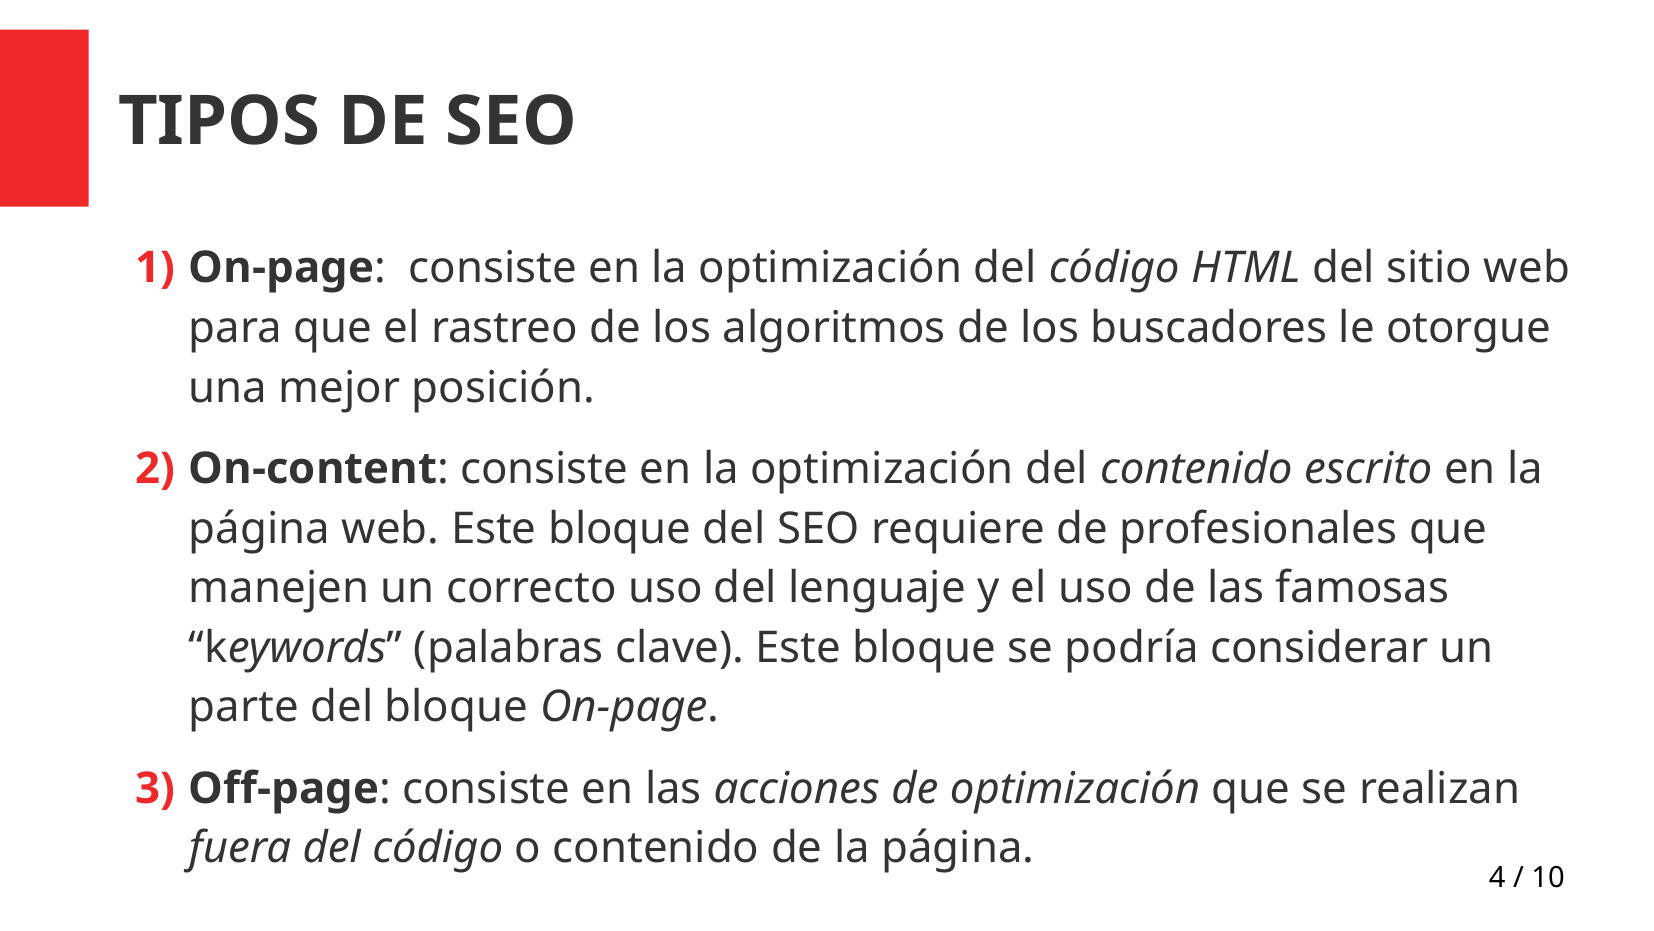

# TIPOS DE SEO
On-page: consiste en la optimización del código HTML del sitio web para que el rastreo de los algoritmos de los buscadores le otorgue una mejor posición.
On-content: consiste en la optimización del contenido escrito en la página web. Este bloque del SEO requiere de profesionales que manejen un correcto uso del lenguaje y el uso de las famosas “keywords” (palabras clave). Este bloque se podría considerar un parte del bloque On-page.
Off-page: consiste en las acciones de optimización que se realizan fuera del código o contenido de la página.
4